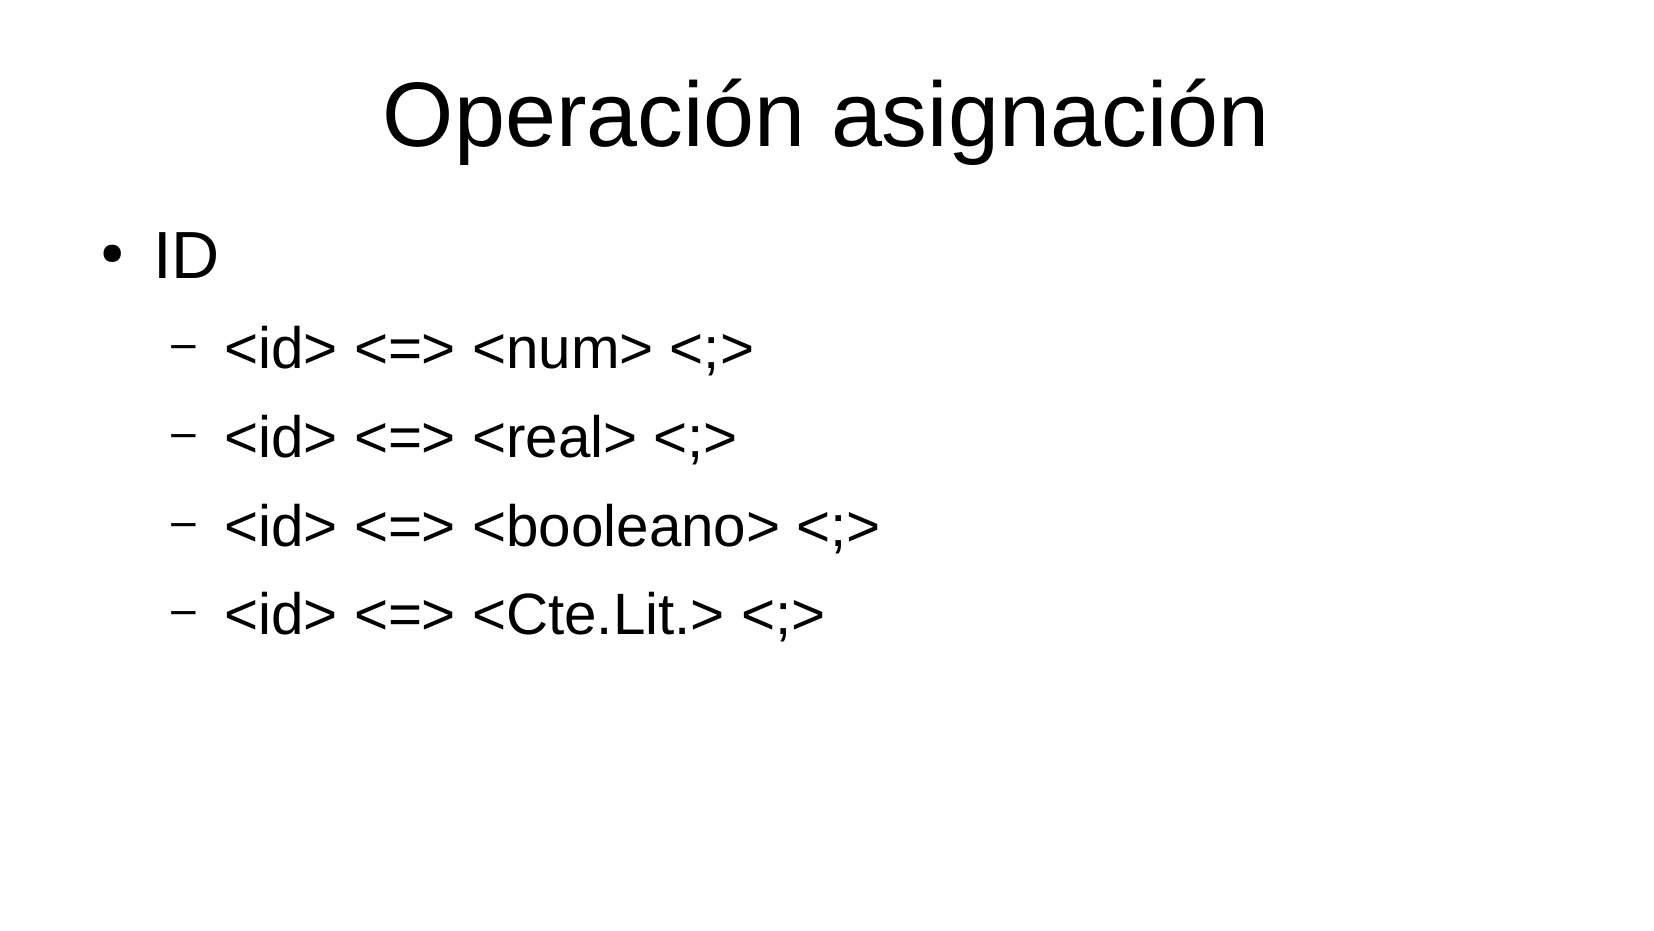

# Operación asignación
ID
<id> <=> <num> <;>
<id> <=> <real> <;>
<id> <=> <booleano> <;>
<id> <=> <Cte.Lit.> <;>